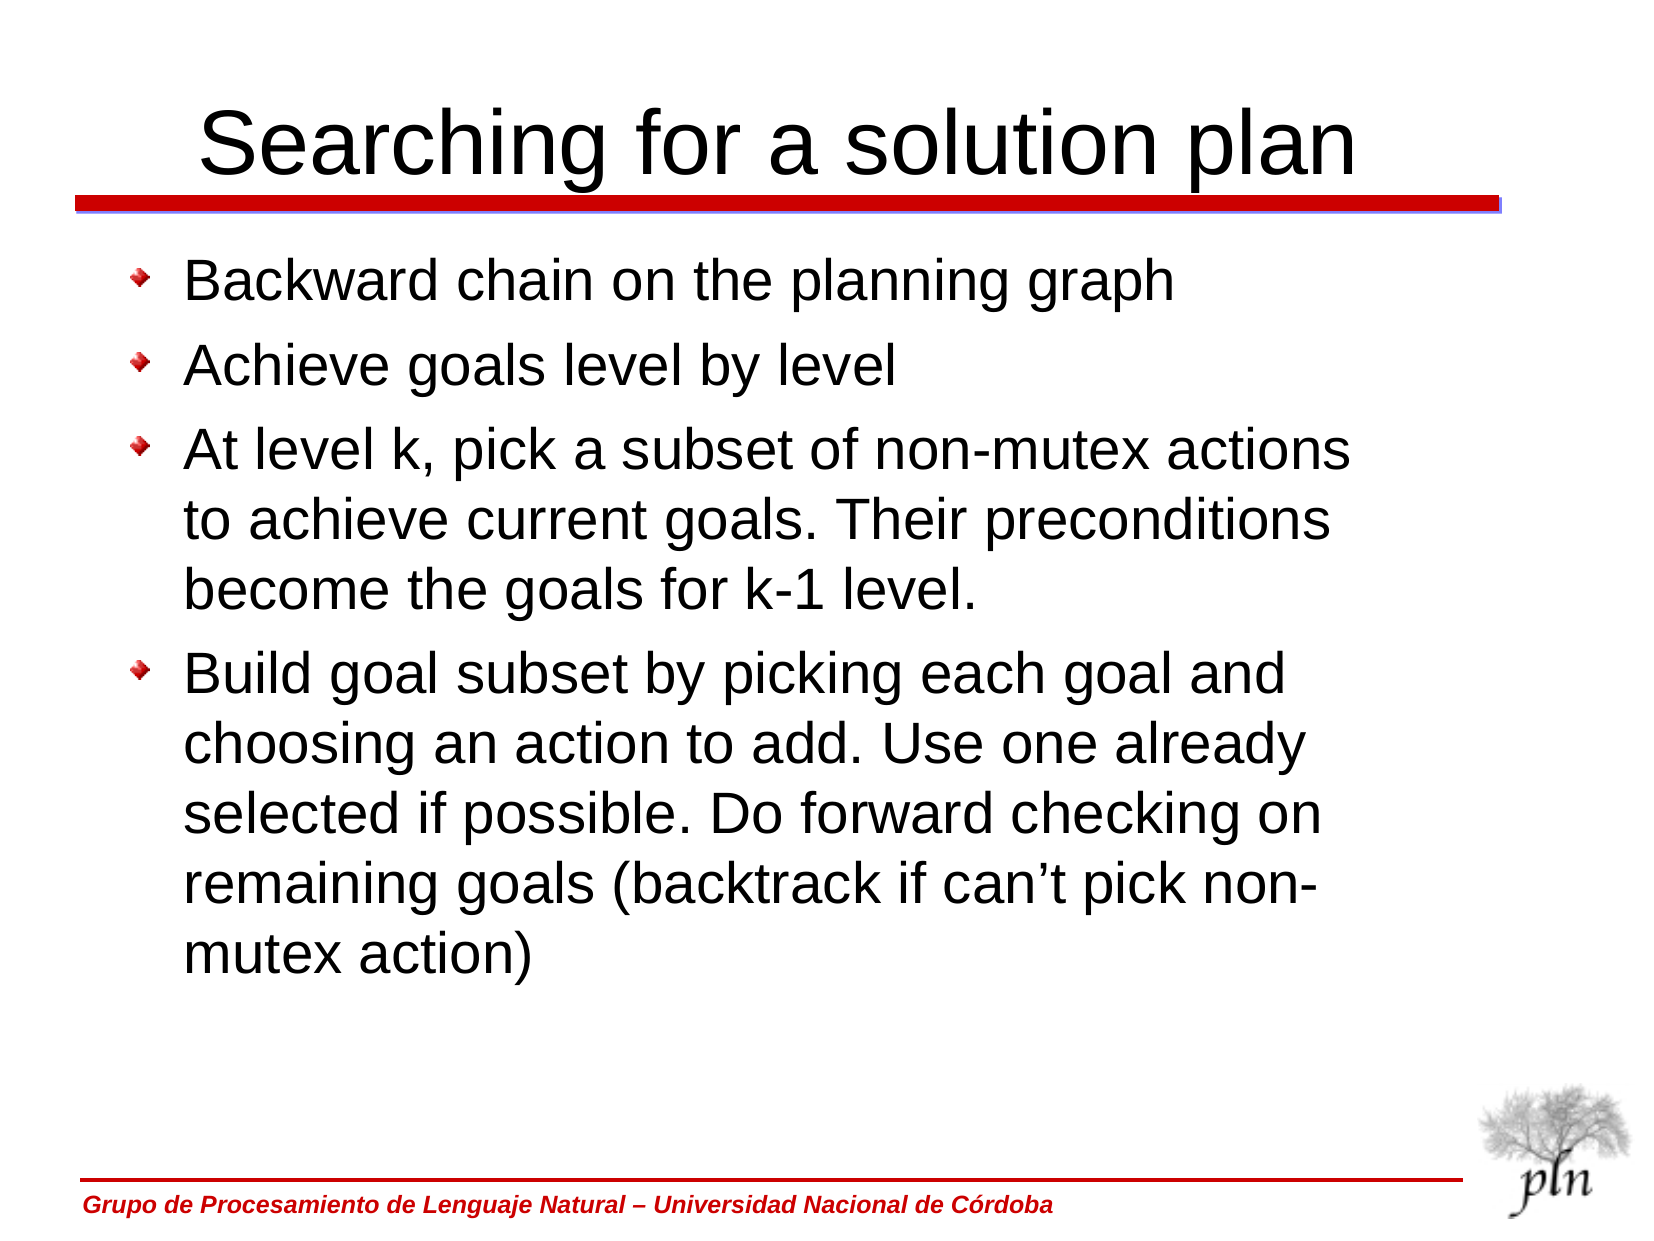

# Searching for a solution plan
Backward chain on the planning graph
Achieve goals level by level
At level k, pick a subset of non-mutex actions to achieve current goals. Their preconditions become the goals for k-1 level.
Build goal subset by picking each goal and choosing an action to add. Use one already selected if possible. Do forward checking on remaining goals (backtrack if can’t pick non-mutex action)